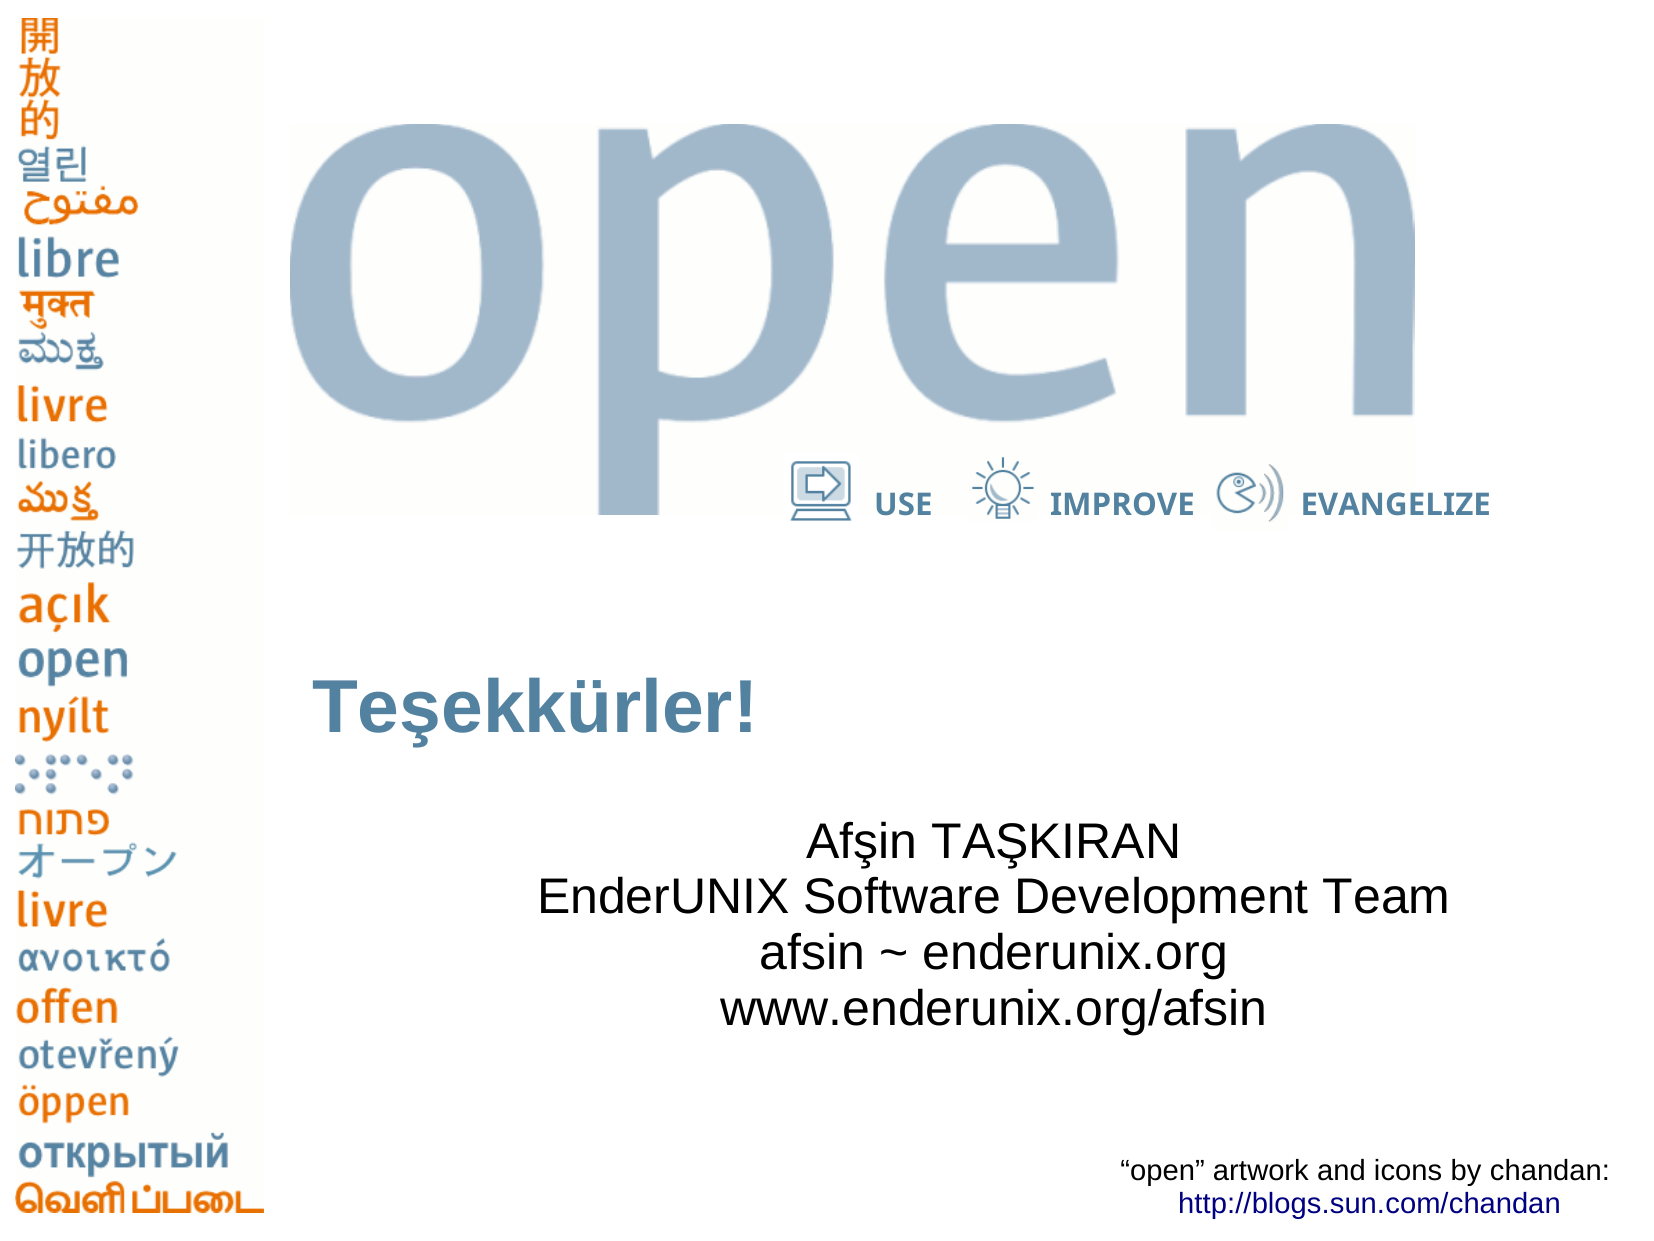

# Teşekkürler!
Afşin TAŞKIRAN
EnderUNIX Software Development Team
afsin ~ enderunix.org
www.enderunix.org/afsin
“open” artwork and icons by chandan:
http://blogs.sun.com/chandan